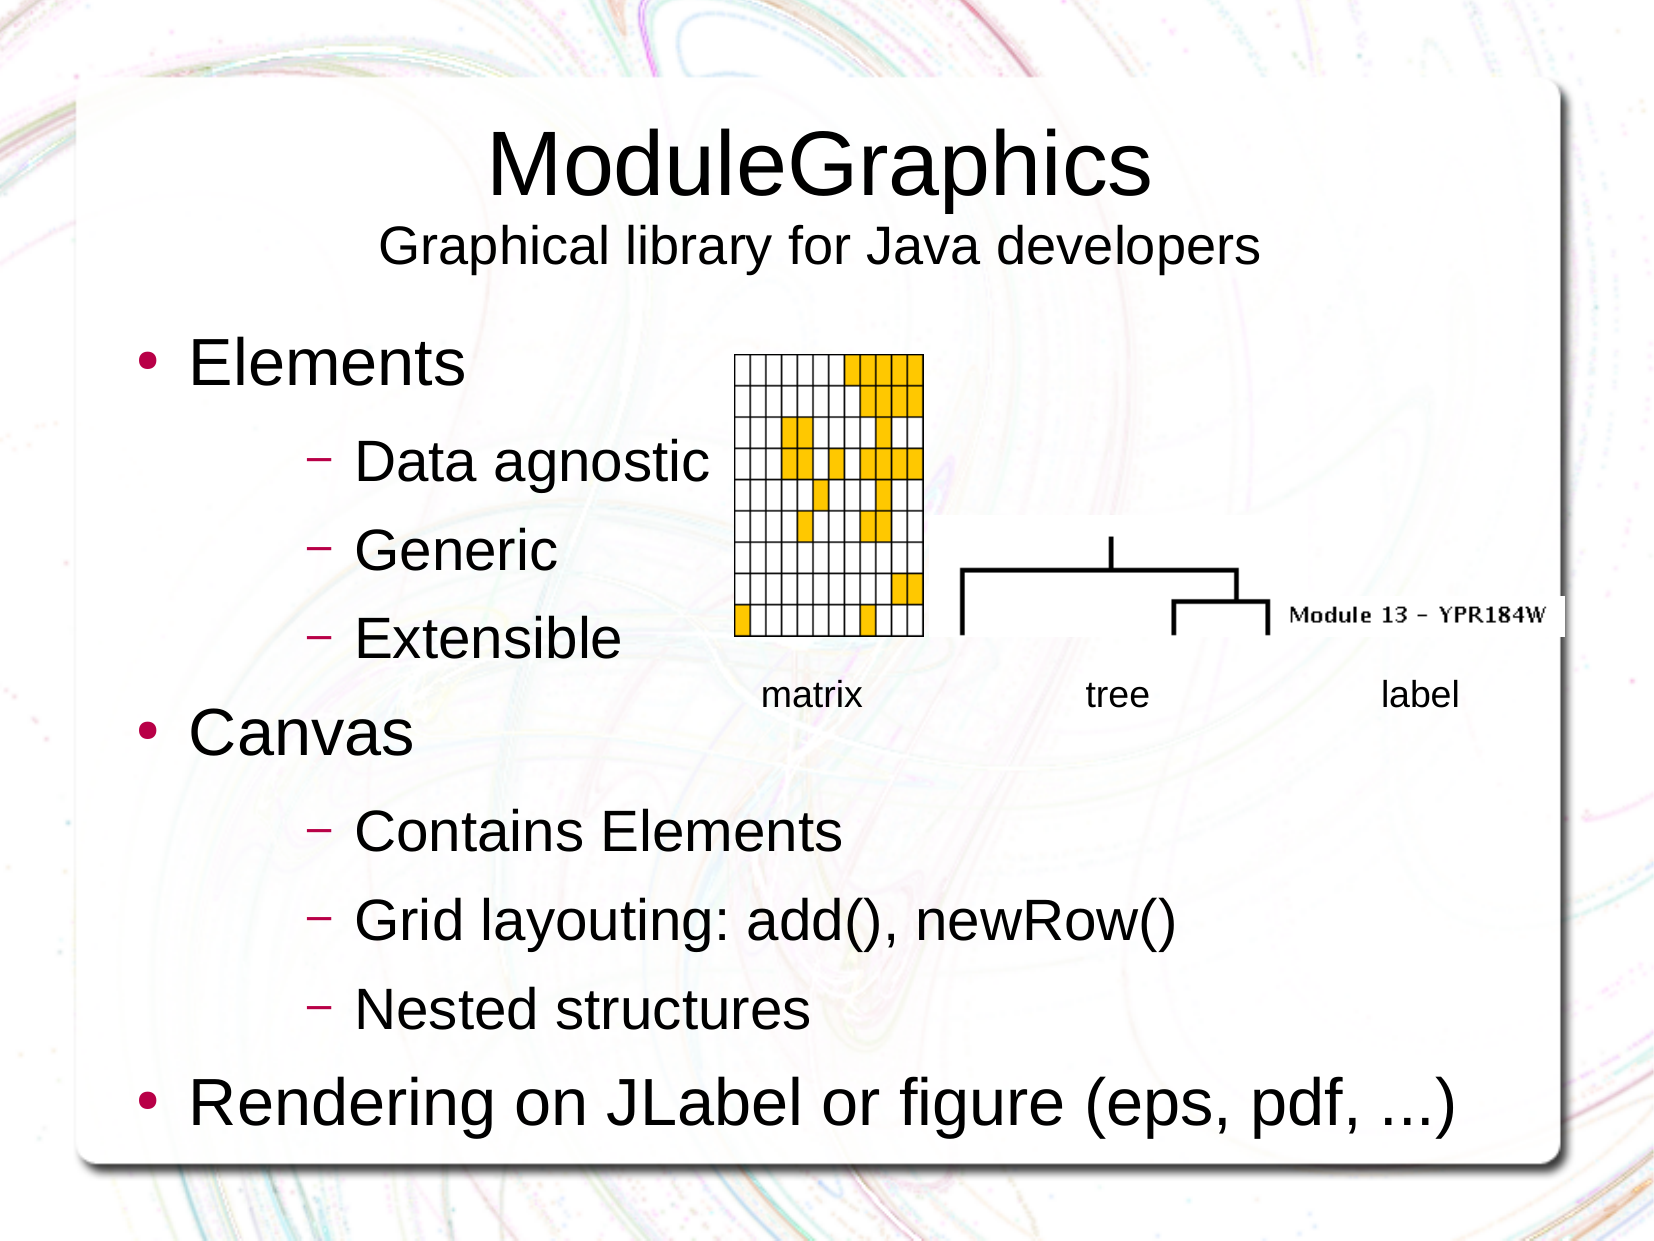

# ModuleGraphics Graphical library for Java developers
Elements
Data agnostic
Generic
Extensible
Canvas
Contains Elements
Grid layouting: add(), newRow()
Nested structures
Rendering on JLabel or figure (eps, pdf, ...)
matrix
tree
label